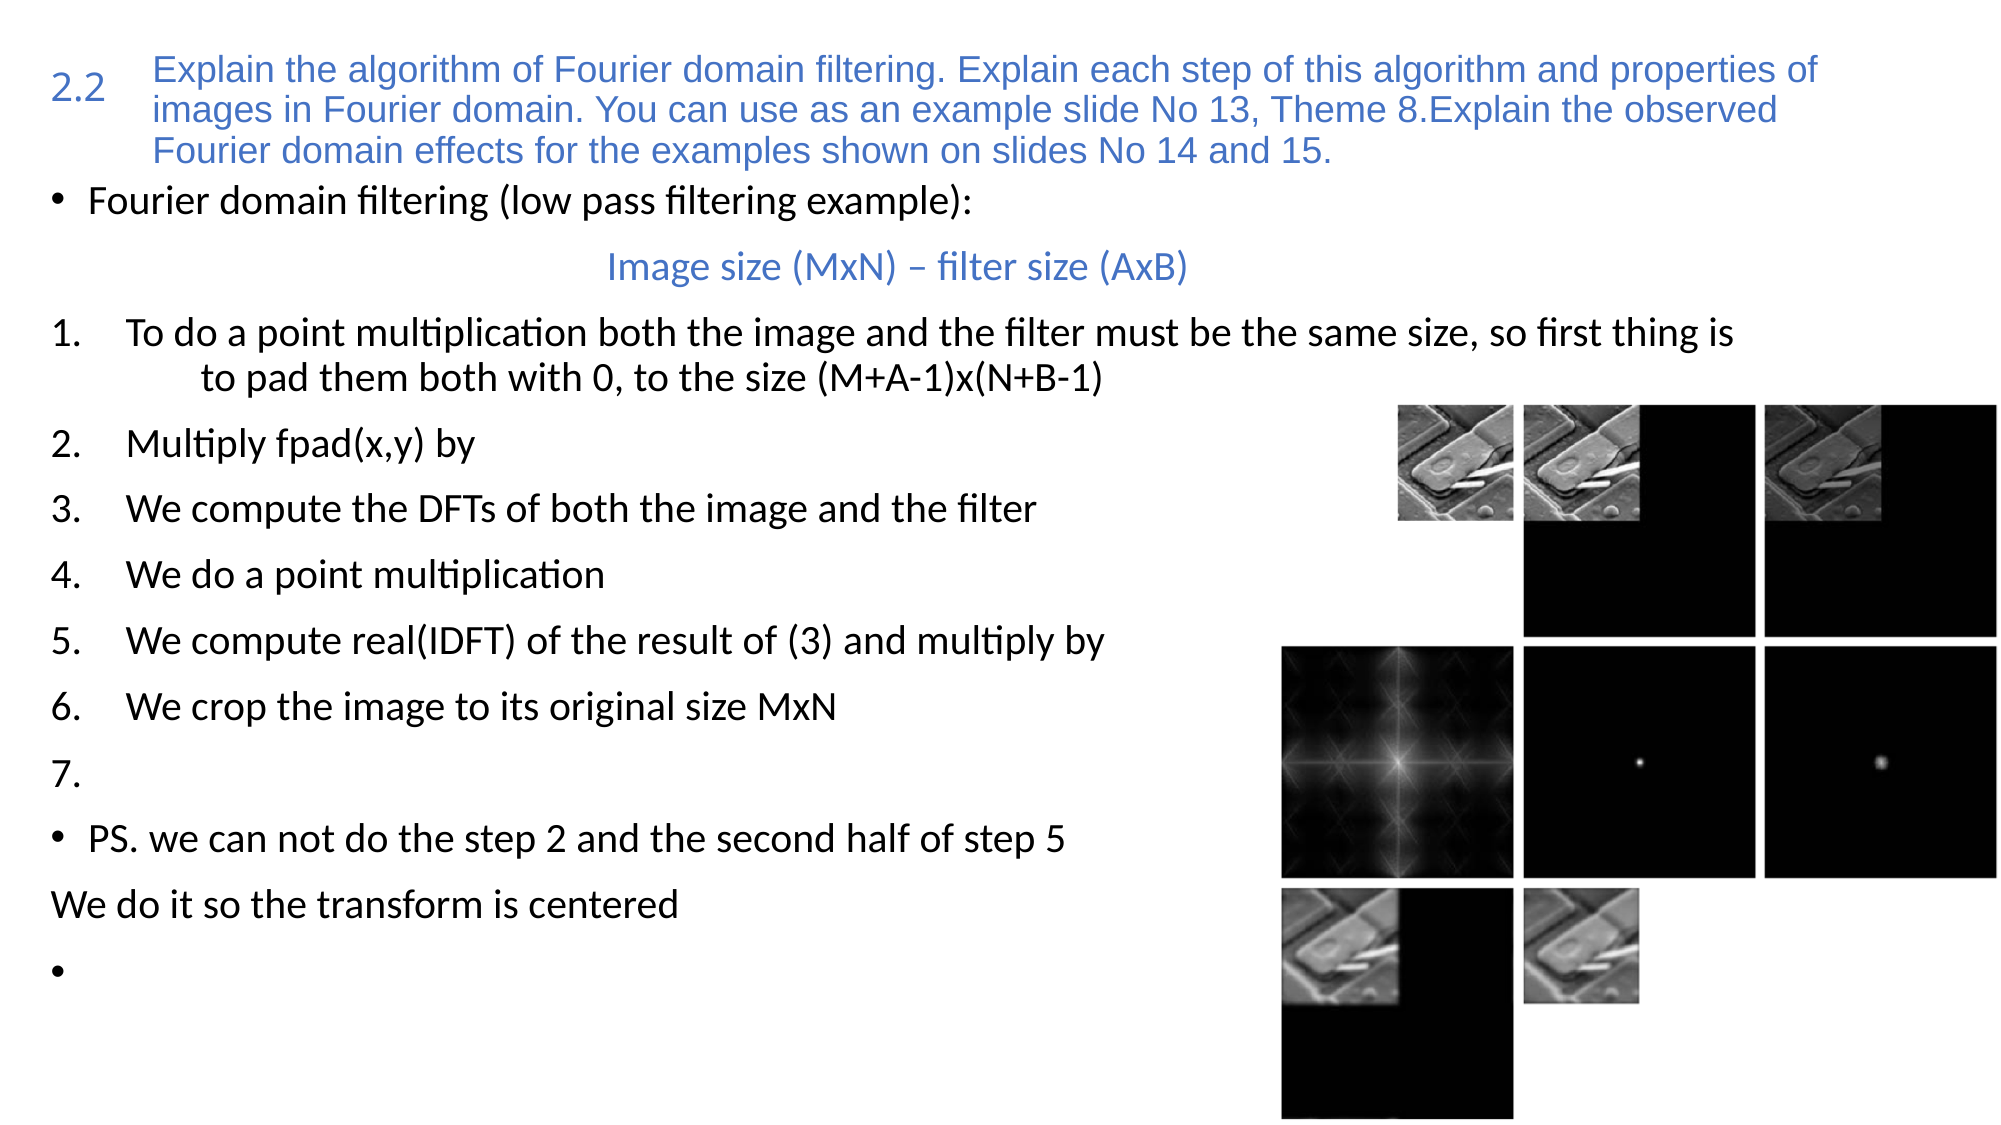

# Explain the algorithm of Fourier domain filtering. Explain each step of this algorithm and properties of images in Fourier domain. You can use as an example slide No 13, Theme 8.Explain the observed Fourier domain effects for the examples shown on slides No 14 and 15.
2.2
Fourier domain filtering (low pass filtering example):
Image size (MxN) – filter size (AxB)
To do a point multiplication both the image and the filter must be the same size, so first thing is to pad them both with 0, to the size (M+A-1)x(N+B-1)
Multiply fpad(x,y) by
We compute the DFTs of both the image and the filter
We do a point multiplication
We compute real(IDFT) of the result of (3) and multiply by
We crop the image to its original size MxN
PS. we can not do the step 2 and the second half of step 5
We do it so the transform is centered